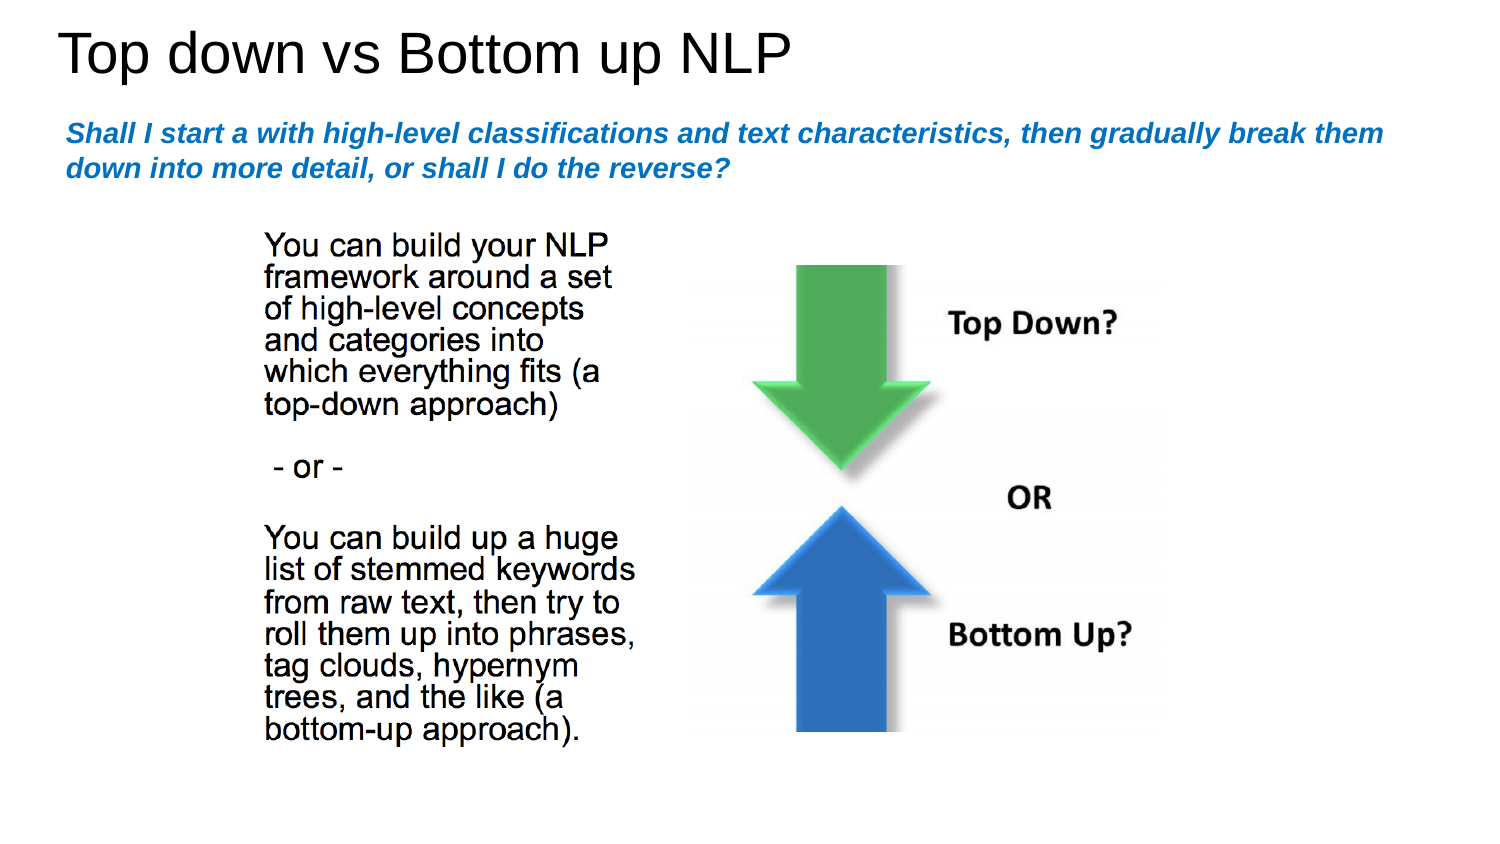

# Top down vs Bottom up NLP
Shall I start a with high-level classifications and text characteristics, then gradually break them down into more detail, or shall I do the reverse?